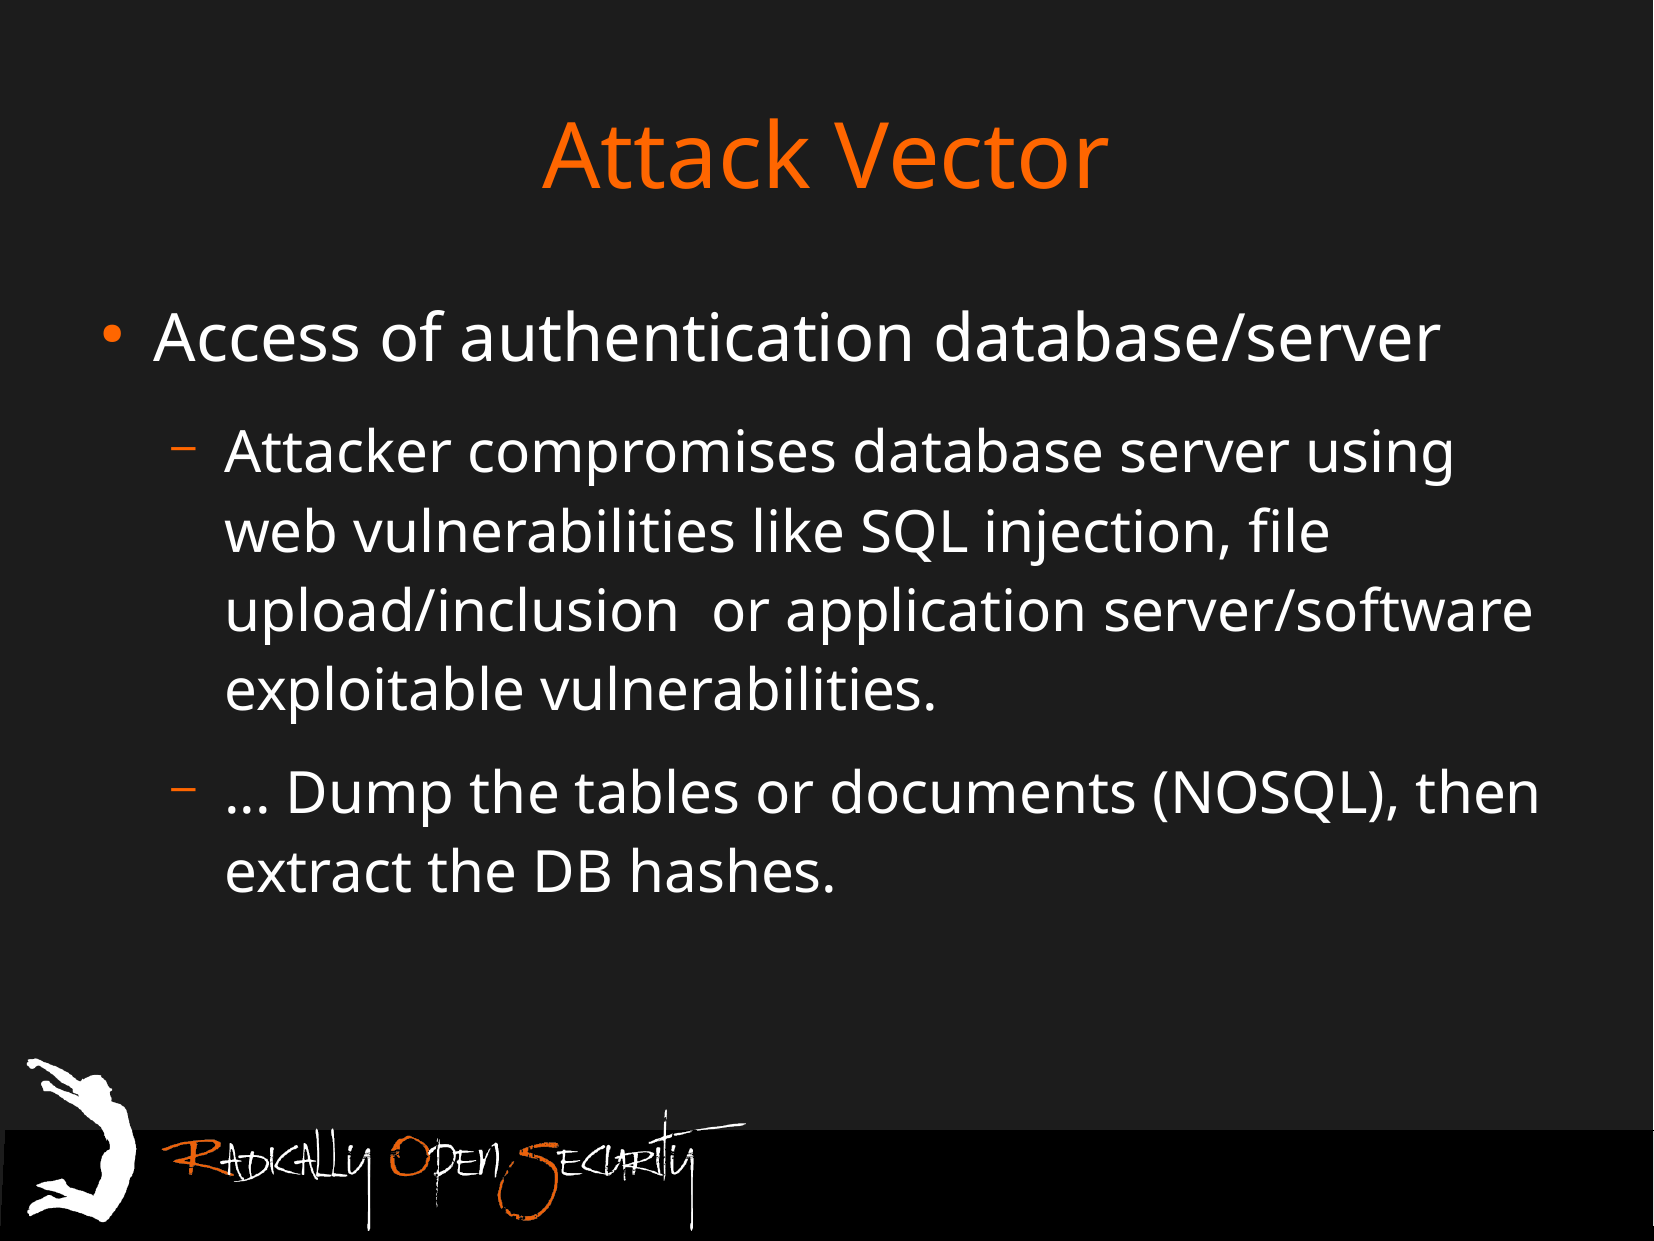

# Attack Vector
Access of authentication database/server
Attacker compromises database server using web vulnerabilities like SQL injection, file upload/inclusion or application server/software exploitable vulnerabilities.
... Dump the tables or documents (NOSQL), then extract the DB hashes.